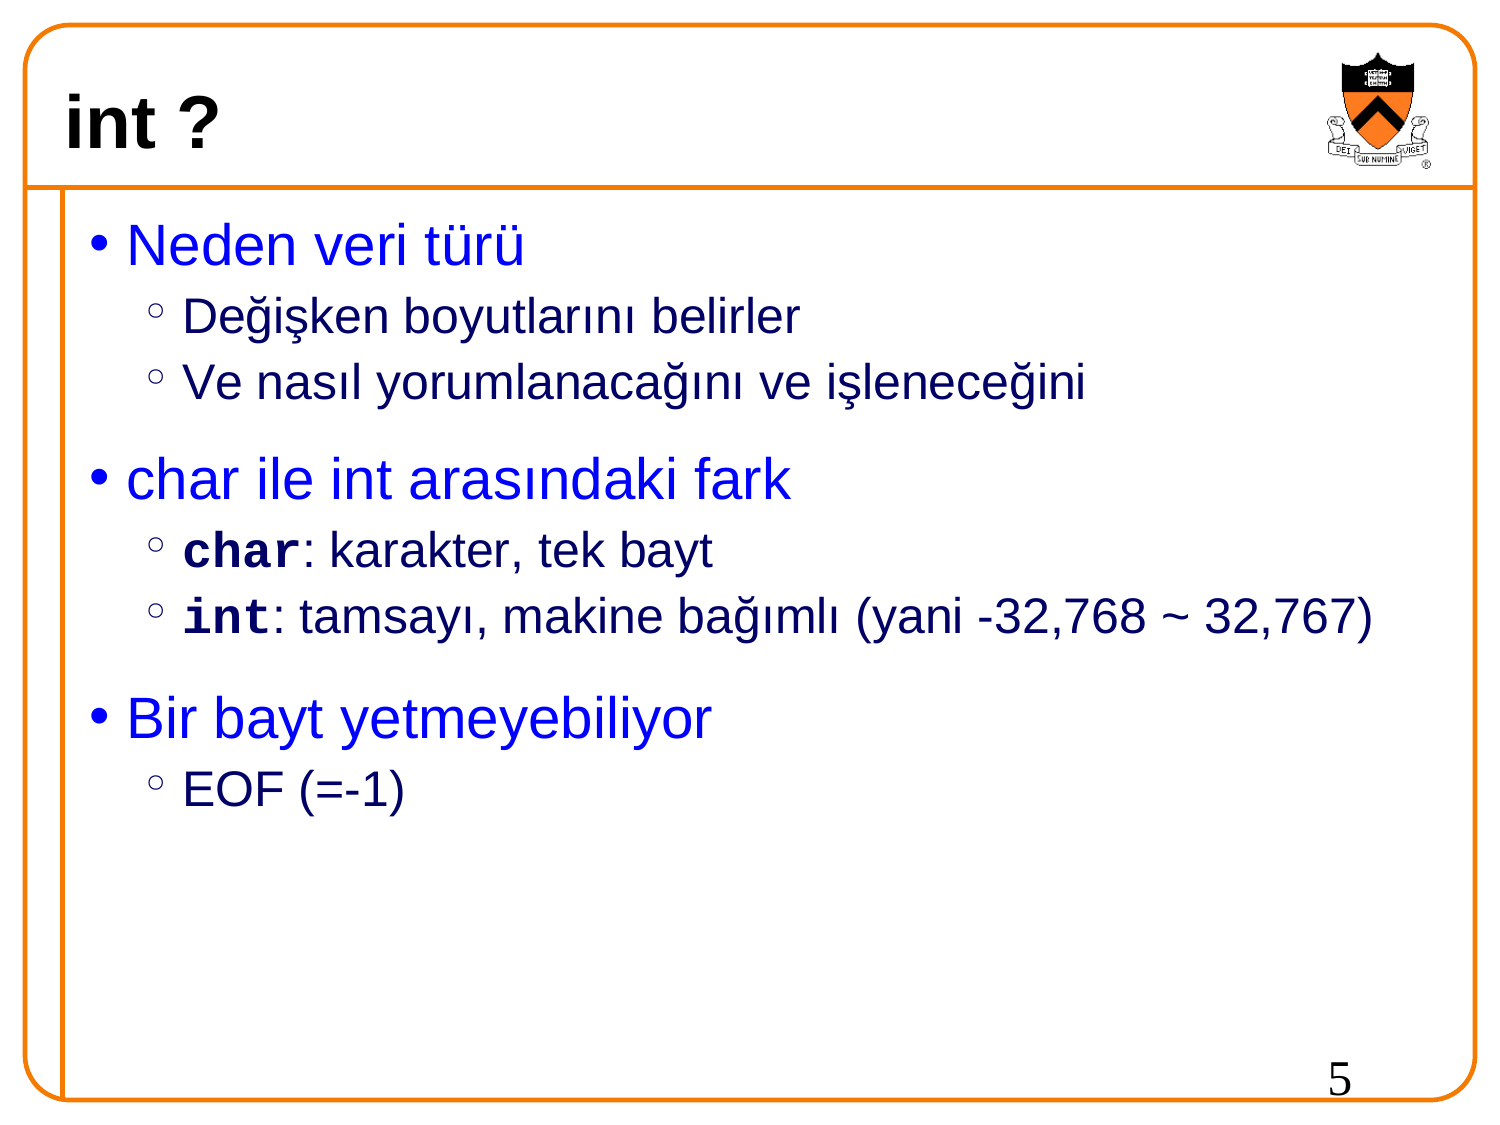

# int ?
Neden veri türü
Değişken boyutlarını belirler
Ve nasıl yorumlanacağını ve işleneceğini
char ile int arasındaki fark
char: karakter, tek bayt
int: tamsayı, makine bağımlı (yani -32,768 ~ 32,767)
Bir bayt yetmeyebiliyor
EOF (=-1)
5